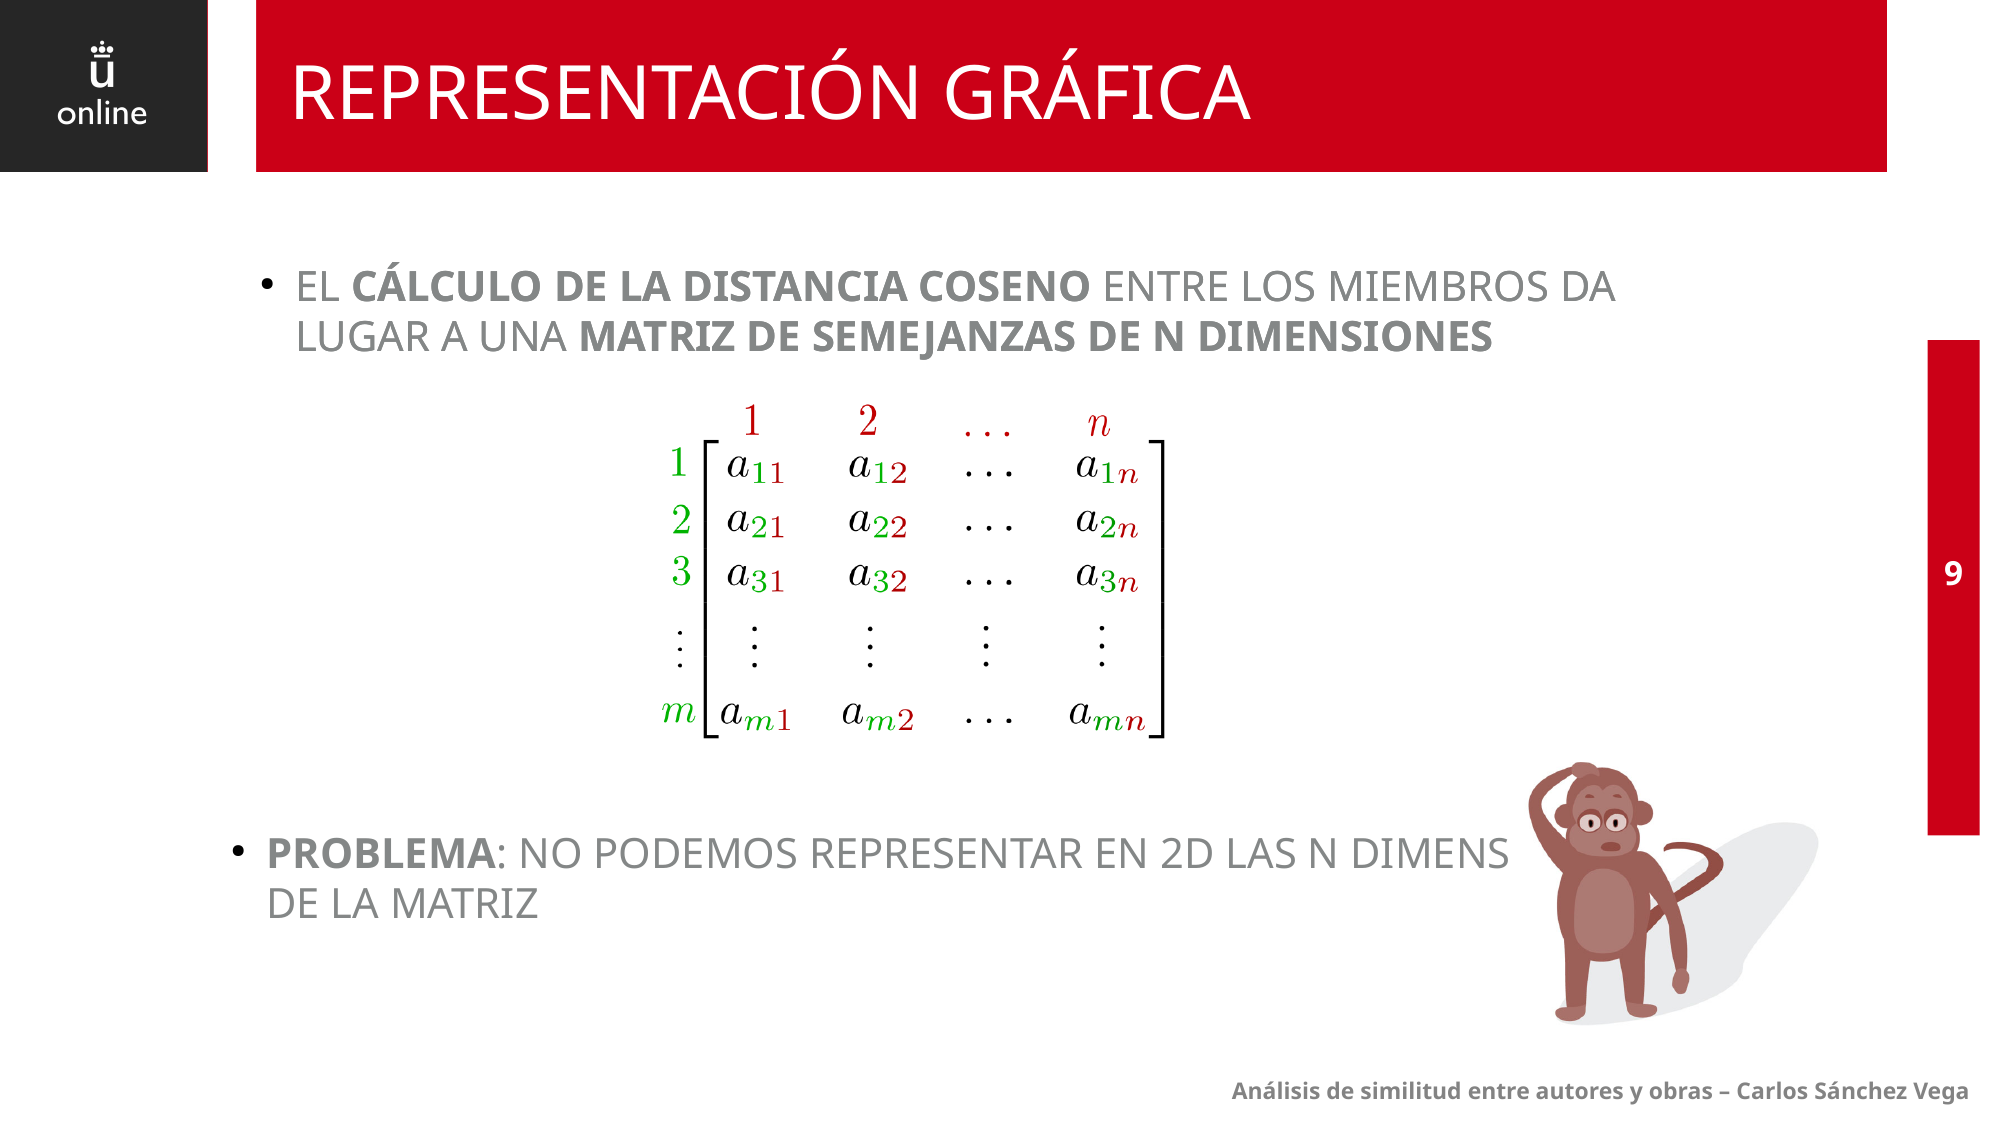

# REPRESENTACIÓN GRÁFICA
el Cálculo de la distancia coseno entre los miembros da lugar a una matriz de semejanzas de n dimensiones
el Cálculo de la distancia coseno entre los miembros da lugar a una matriz de semejanzas de n dimensiones
PROBLEMA: No podemos representar en 2D LAS N DIMENSIONES DE LA MATRIZ
Análisis de similitud entre autores y obras – Carlos Sánchez Vega